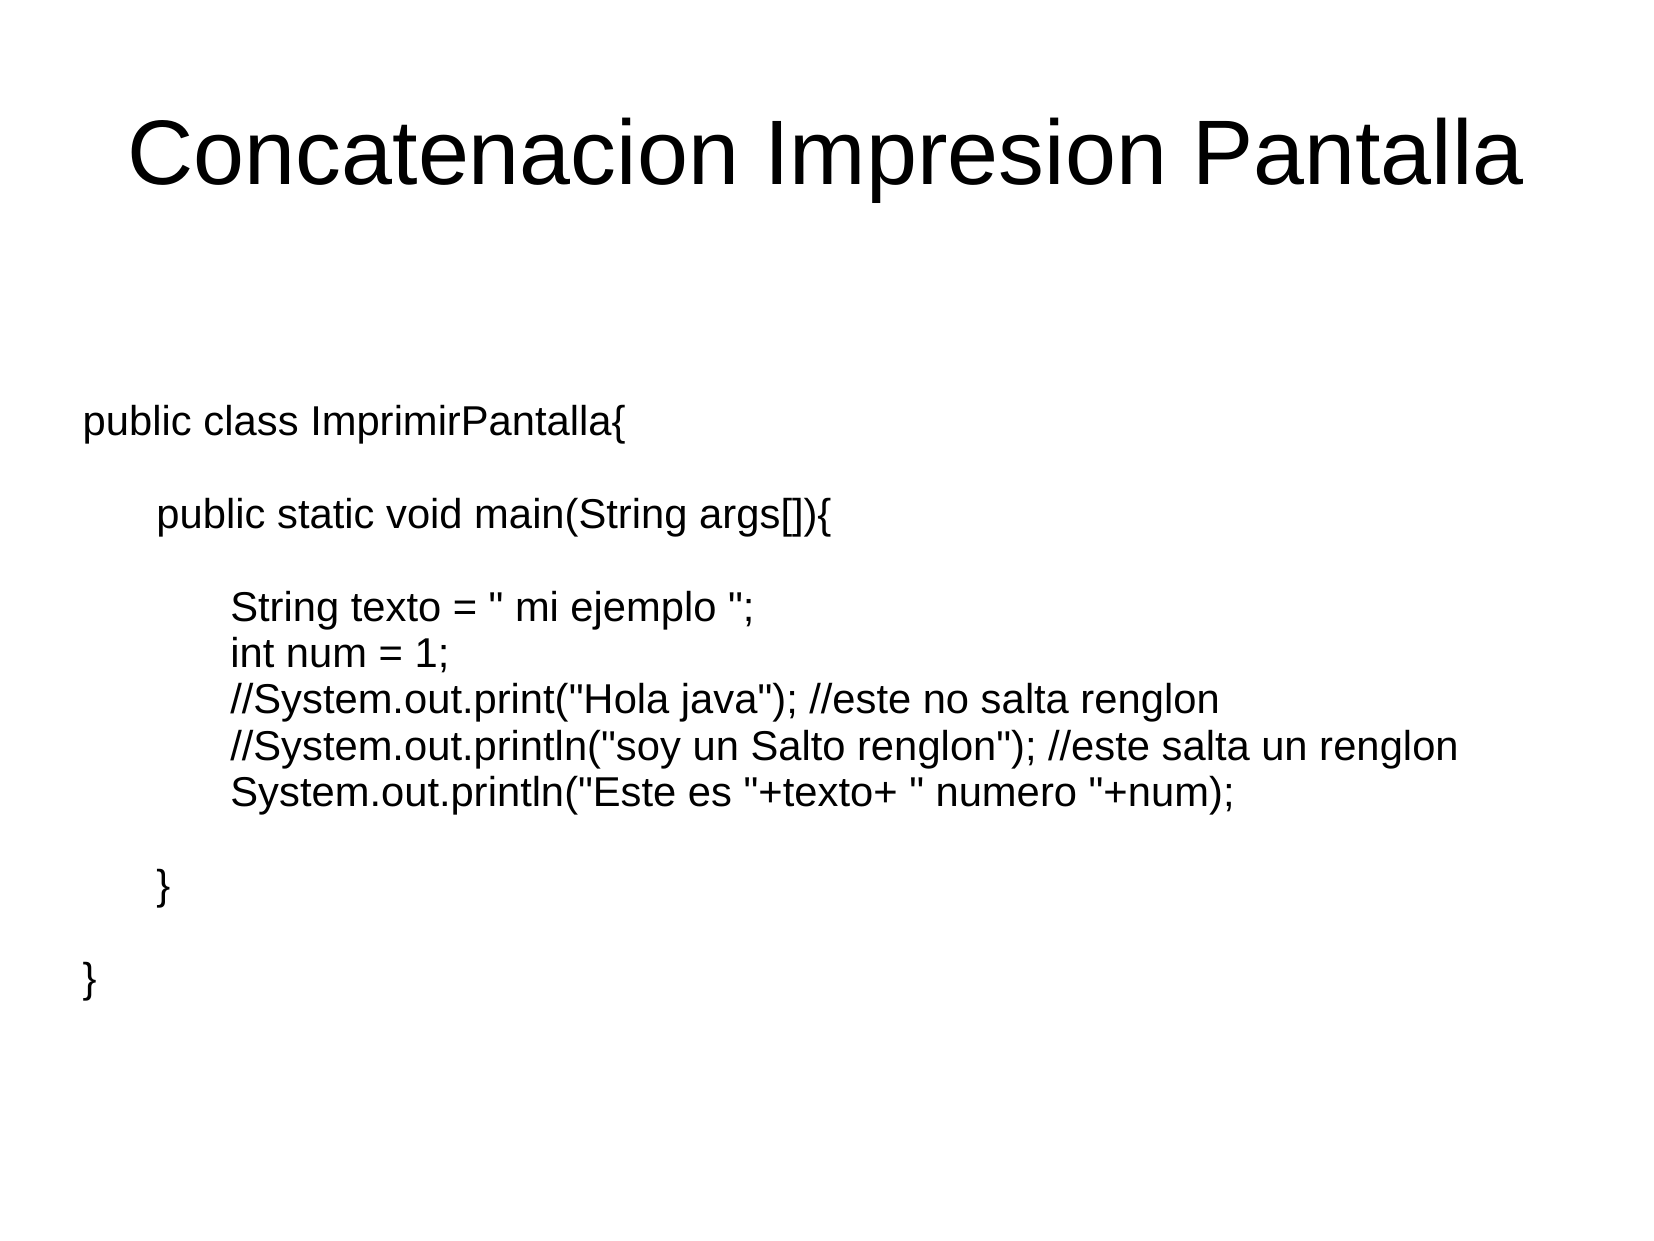

# Concatenacion Impresion Pantalla
public class ImprimirPantalla{
	public static void main(String args[]){
		String texto = " mi ejemplo ";
		int num = 1;
		//System.out.print("Hola java"); //este no salta renglon
		//System.out.println("soy un Salto renglon"); //este salta un renglon
		System.out.println("Este es "+texto+ " numero "+num);
	}
}